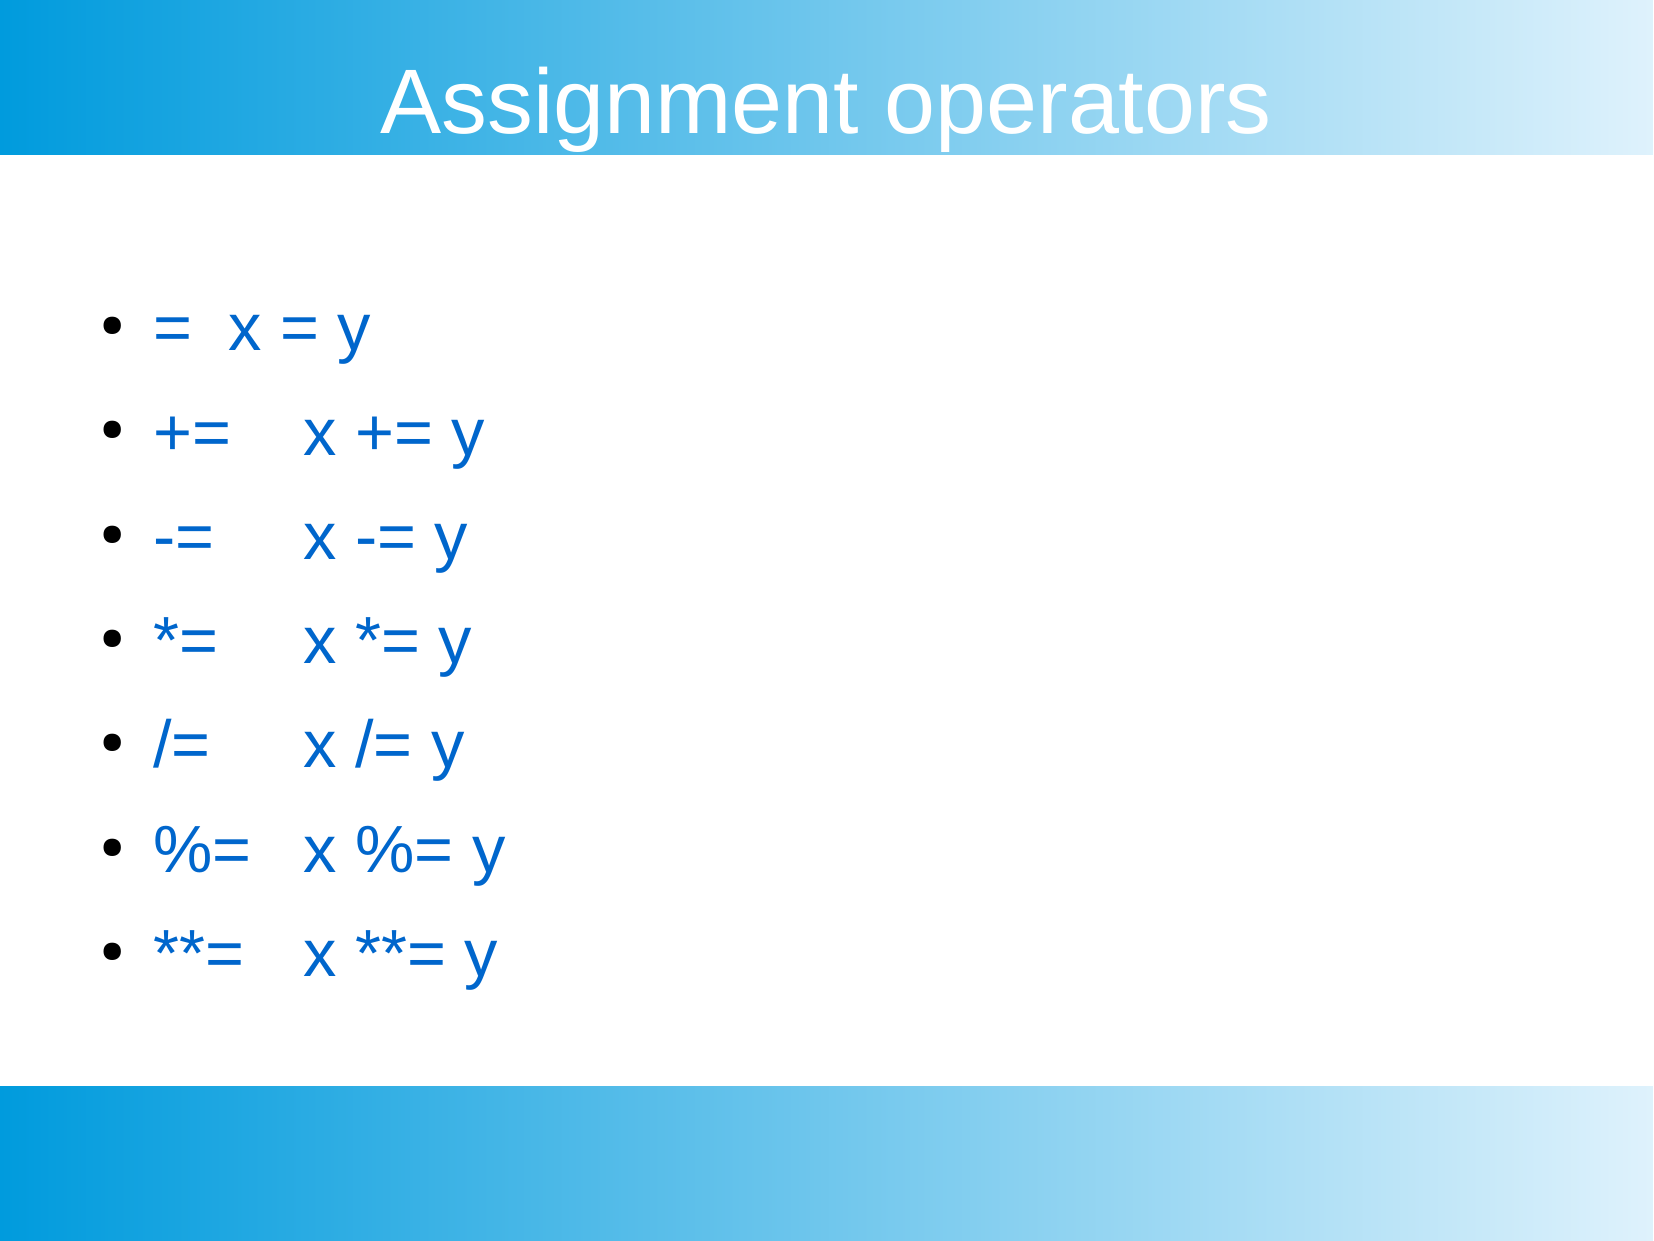

# Assignment operators
= 	x = y
+= 	x += y
-= 	x -= y
*= 	x *= y
/= 	x /= y
%= 	x %= y
**= 	x **= y